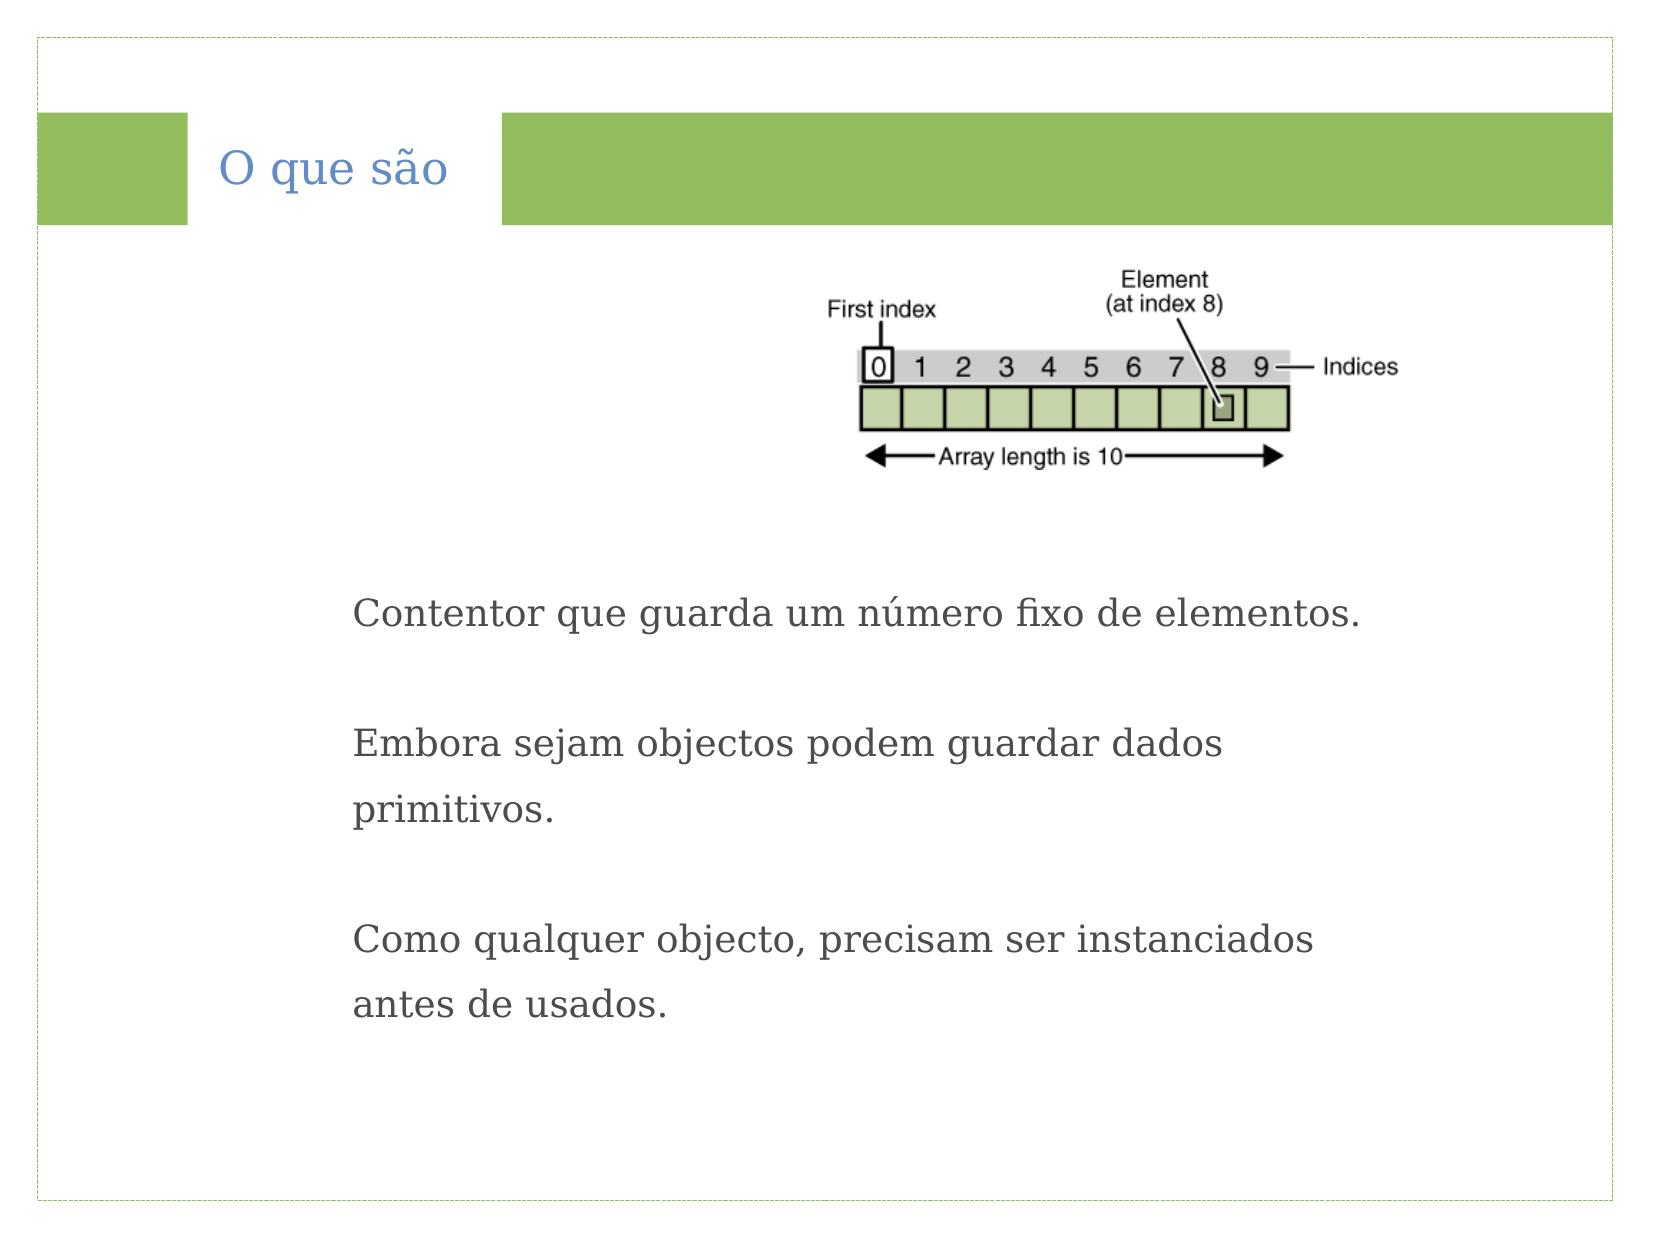

O que são
Contentor que guarda um número fixo de elementos.
Embora sejam objectos podem guardar dados primitivos.
Como qualquer objecto, precisam ser instanciados antes de usados.